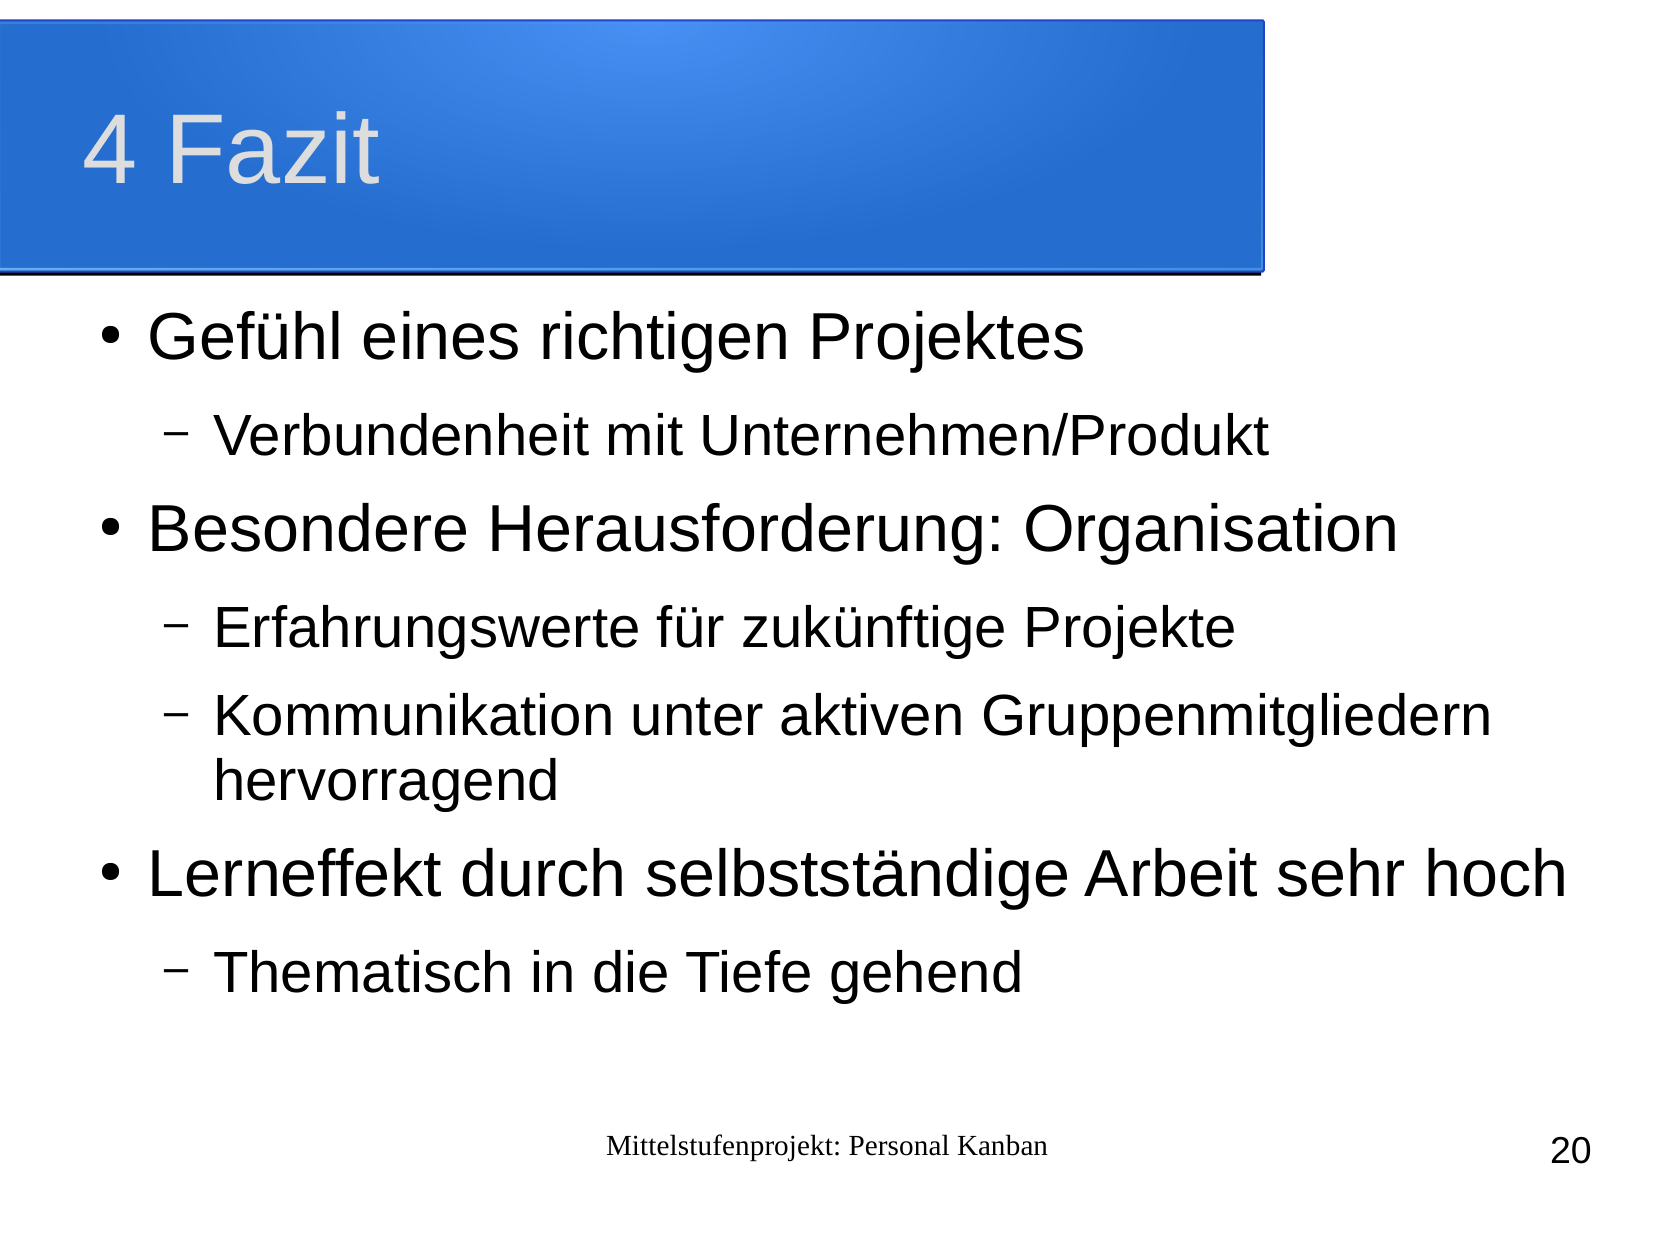

# 4 Fazit
Gefühl eines richtigen Projektes
Verbundenheit mit Unternehmen/Produkt
Besondere Herausforderung: Organisation
Erfahrungswerte für zukünftige Projekte
Kommunikation unter aktiven Gruppenmitgliedern hervorragend
Lerneffekt durch selbstständige Arbeit sehr hoch
Thematisch in die Tiefe gehend
20
Mittelstufenprojekt: Personal Kanban